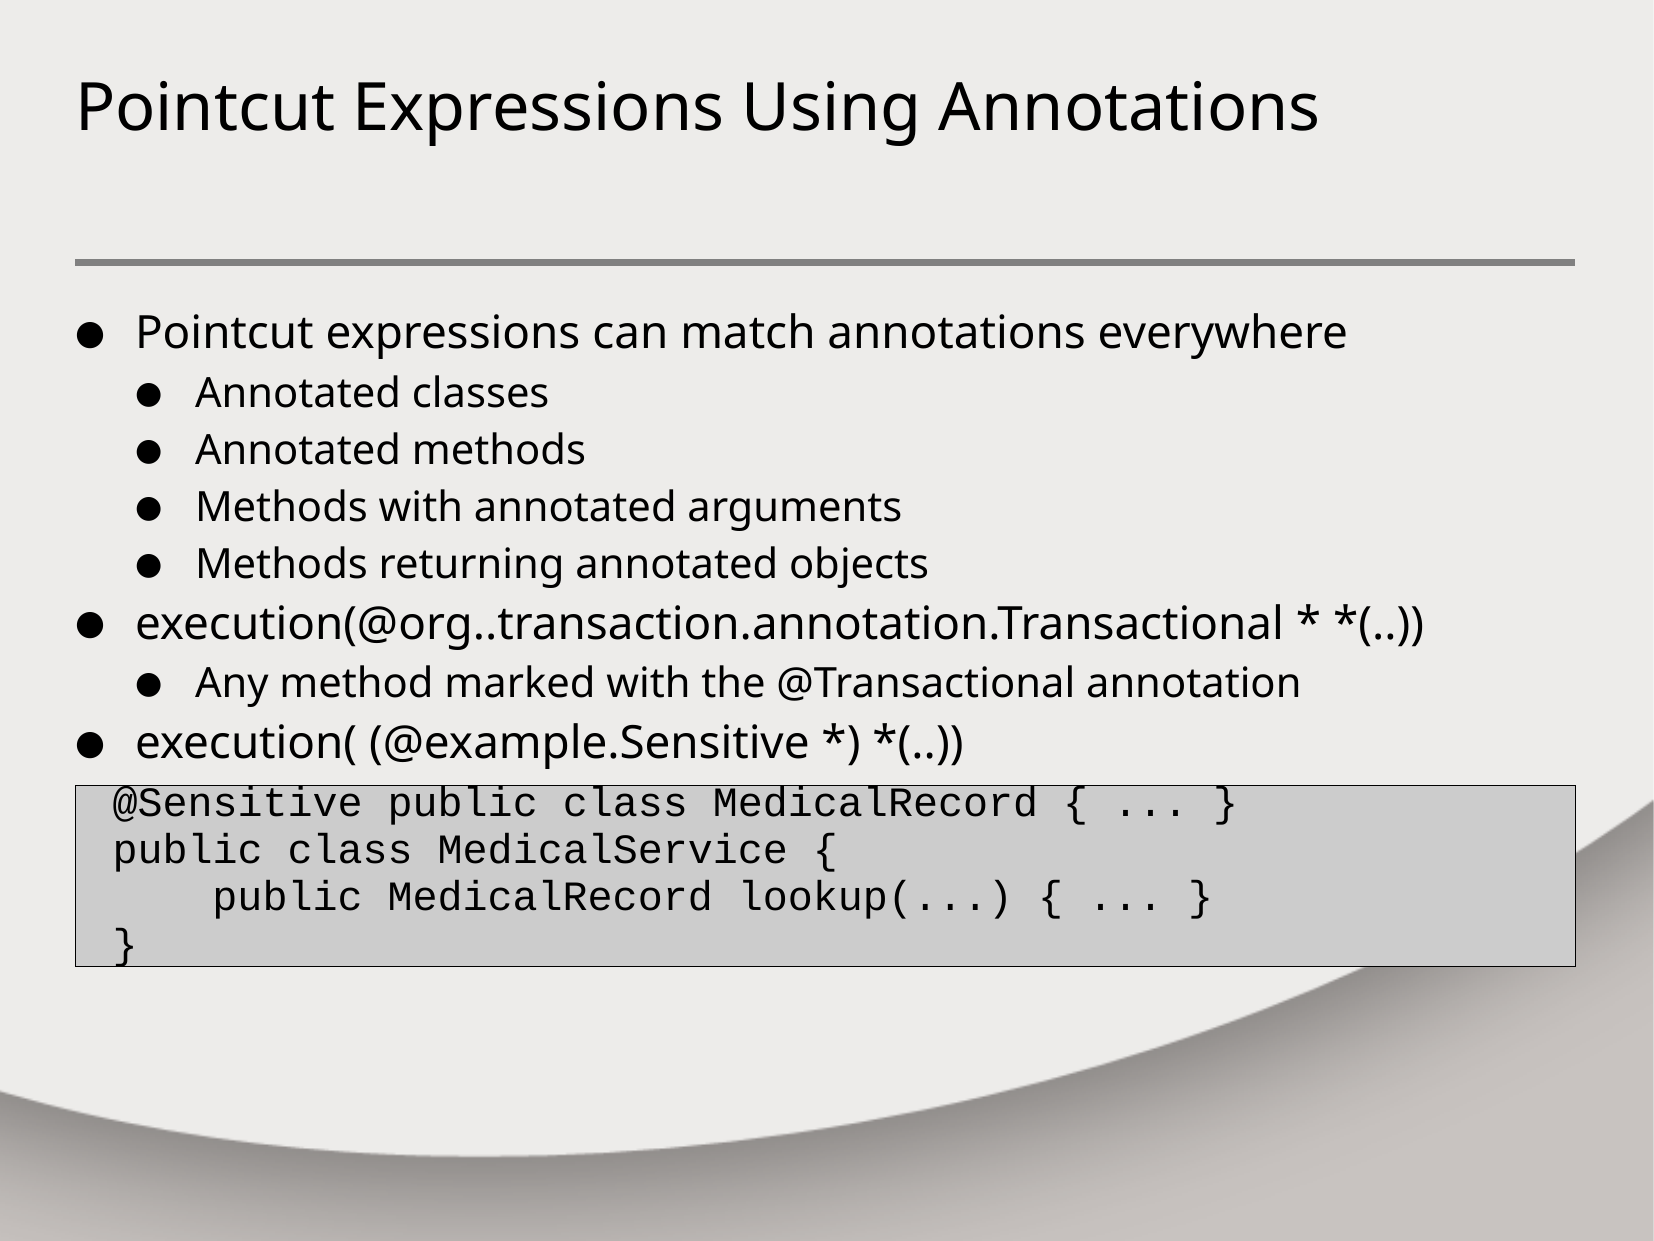

# Pointcut Expressions Using Annotations
Pointcut expressions can match annotations everywhere
Annotated classes
Annotated methods
Methods with annotated arguments
Methods returning annotated objects
execution(@org..transaction.annotation.Transactional * *(..))
Any method marked with the @Transactional annotation
execution( (@example.Sensitive *) *(..))
Any method that returns a type marked as @Sensitive
@Sensitive public class MedicalRecord { ... }
public class MedicalService {
 public MedicalRecord lookup(...) { ... }
}